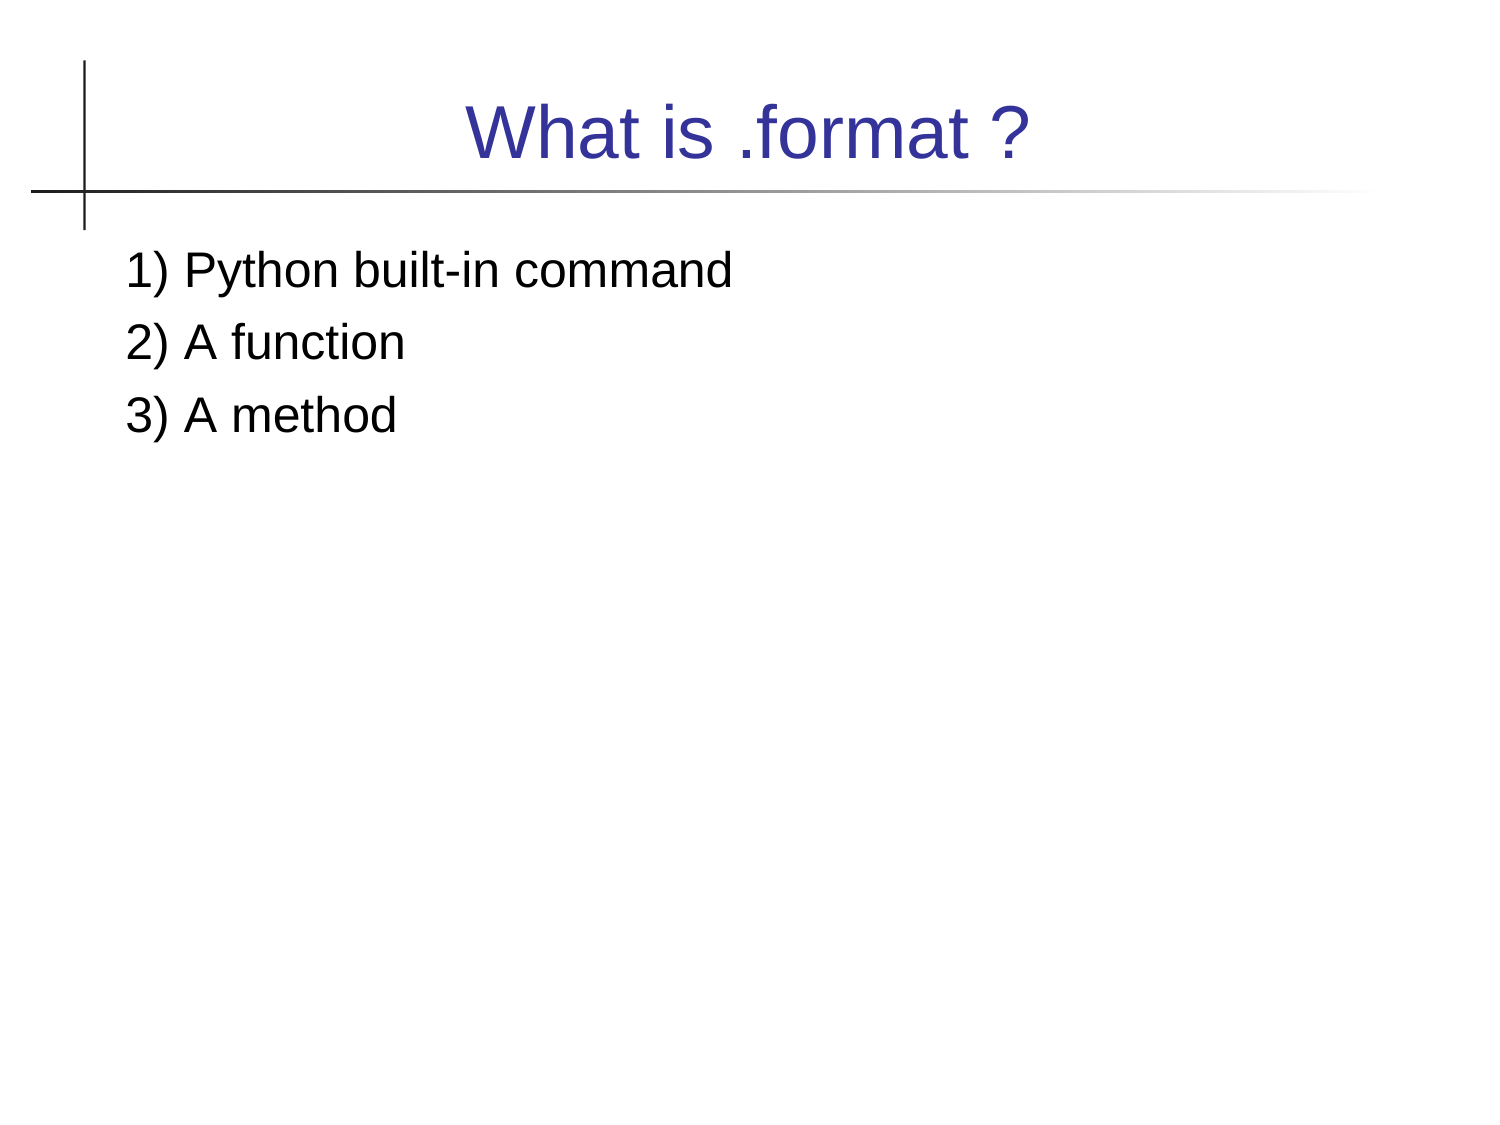

# What is .format ?
1) Python built-in command
2) A function
3) A method